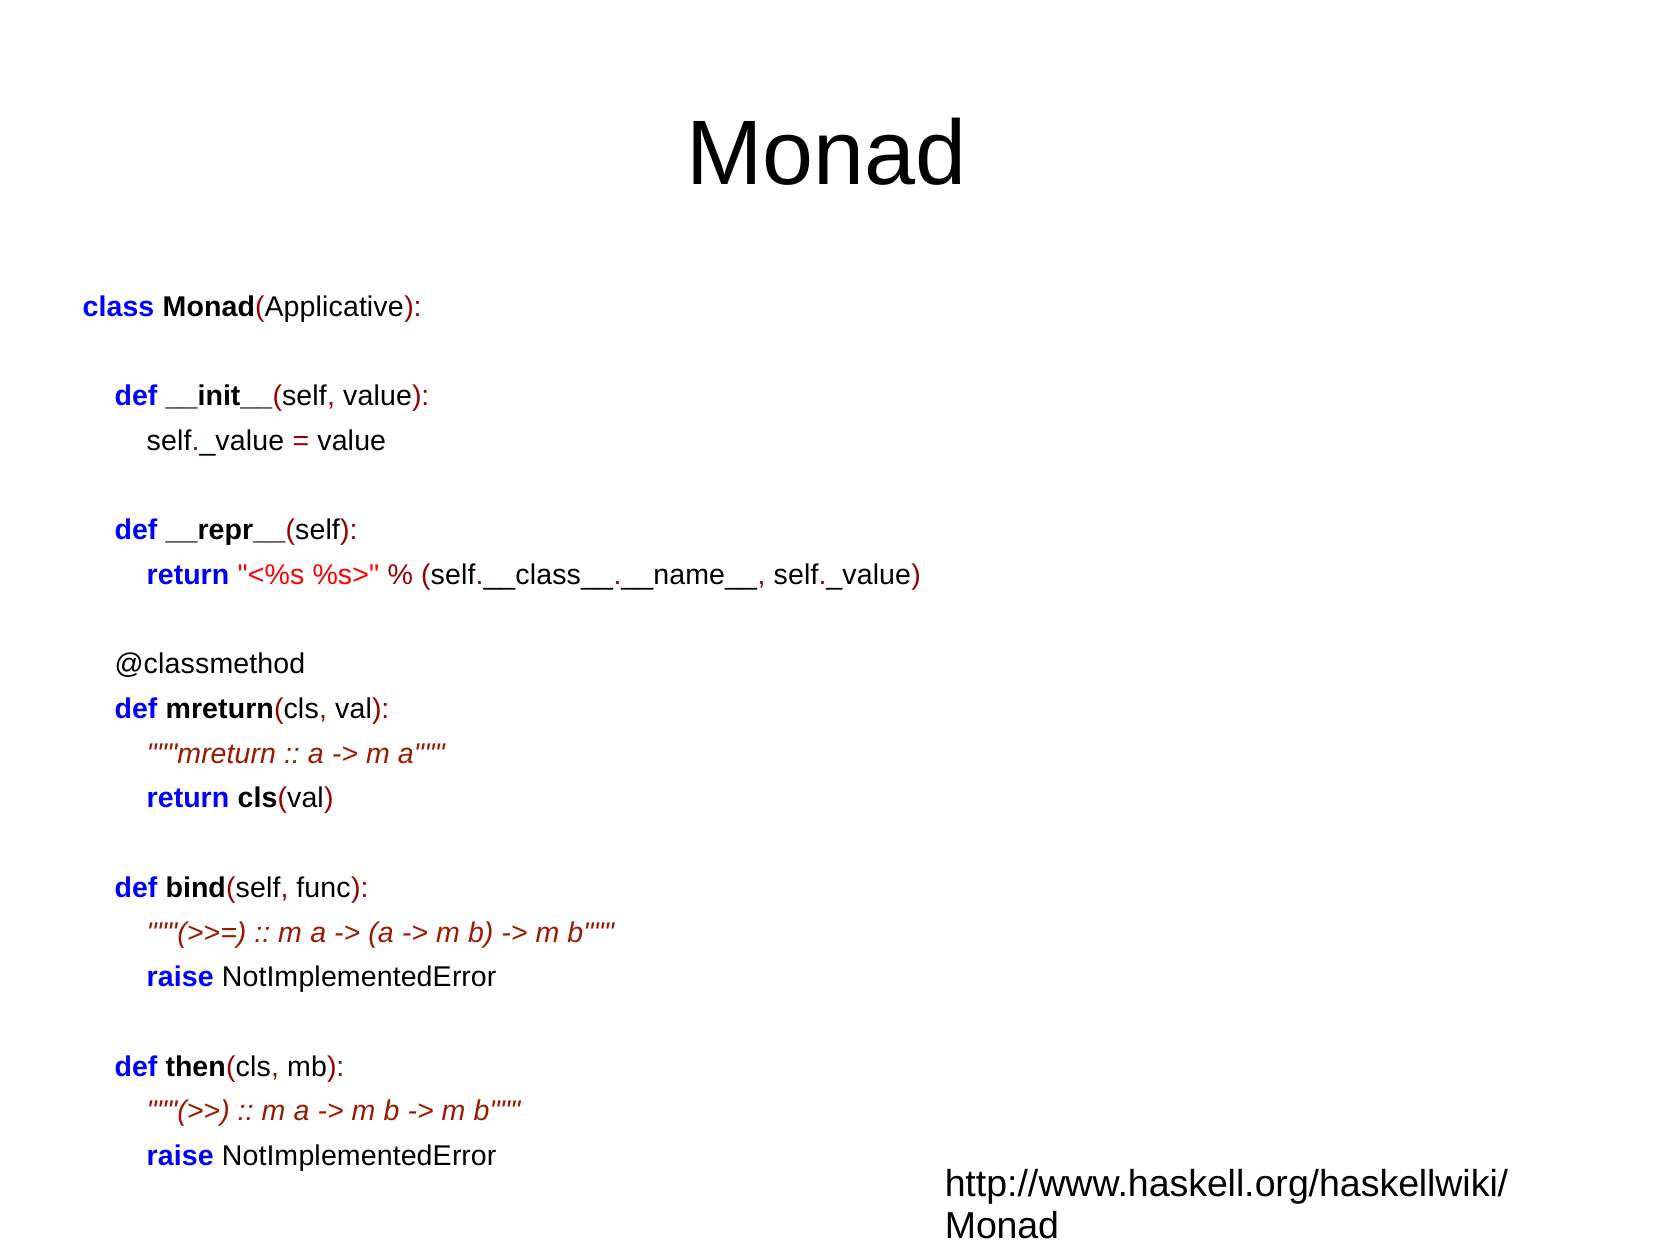

# Monad
class Monad(Applicative):
 def __init__(self, value):
 self._value = value
 def __repr__(self):
 return "<%s %s>" % (self.__class__.__name__, self._value)
 @classmethod
 def mreturn(cls, val):
 """mreturn :: a -> m a"""
 return cls(val)
 def bind(self, func):
 """(>>=) :: m a -> (a -> m b) -> m b"""
 raise NotImplementedError
 def then(cls, mb):
 """(>>) :: m a -> m b -> m b"""
 raise NotImplementedError
http://www.haskell.org/haskellwiki/Monad